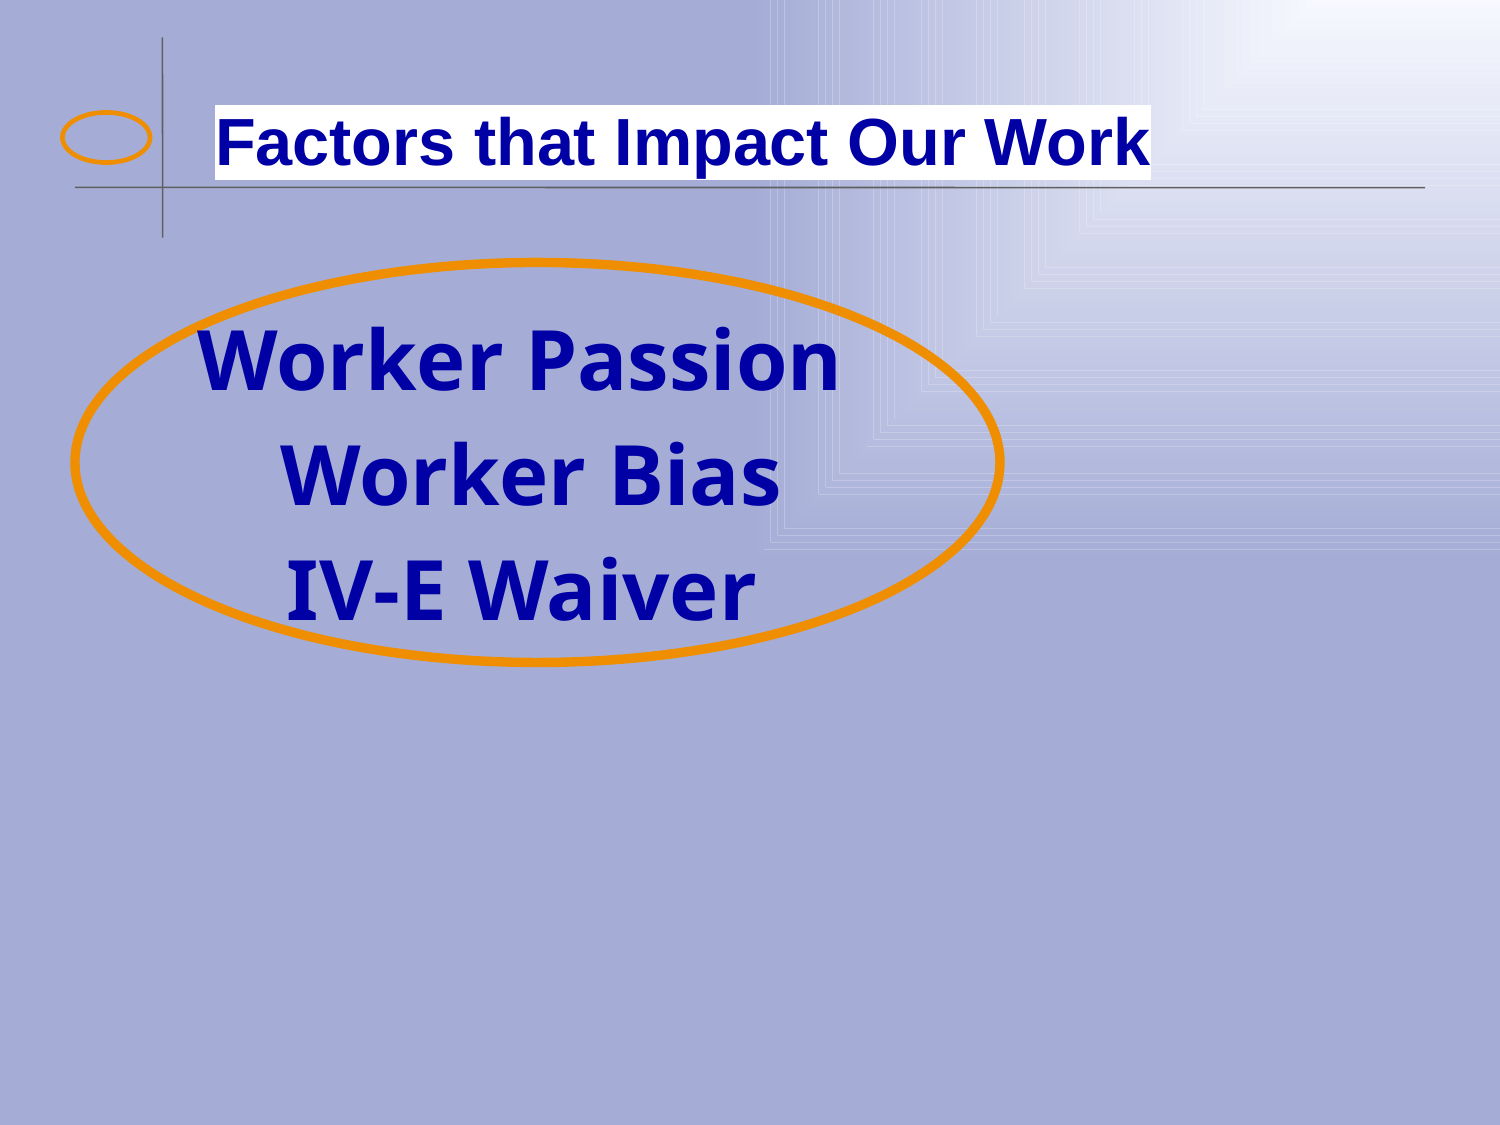

# Factors that Impact Our Work
Worker Passion
Worker Bias
IV-E Waiver